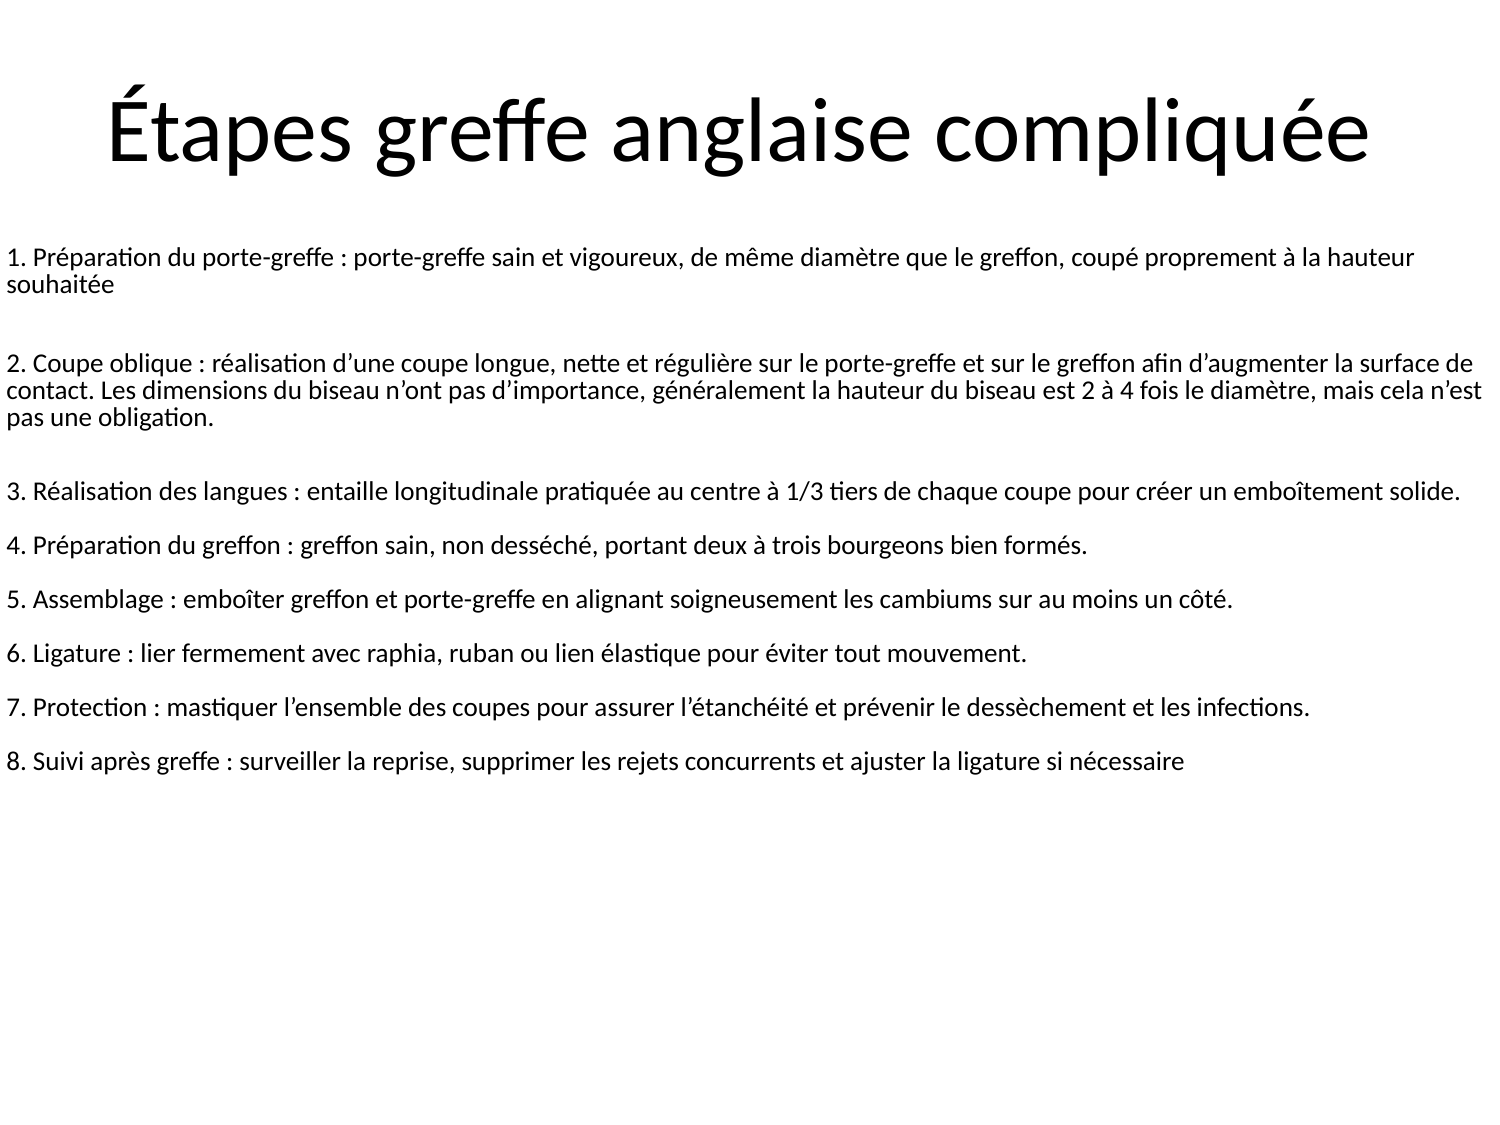

# Étapes greffe anglaise compliquée
1. Préparation du porte-greffe : porte-greffe sain et vigoureux, de même diamètre que le greffon, coupé proprement à la hauteur souhaitée
2. Coupe oblique : réalisation d’une coupe longue, nette et régulière sur le porte-greffe et sur le greffon afin d’augmenter la surface de contact. Les dimensions du biseau n’ont pas d’importance, généralement la hauteur du biseau est 2 à 4 fois le diamètre, mais cela n’est pas une obligation.
3. Réalisation des langues : entaille longitudinale pratiquée au centre à 1/3 tiers de chaque coupe pour créer un emboîtement solide.
4. Préparation du greffon : greffon sain, non desséché, portant deux à trois bourgeons bien formés.
5. Assemblage : emboîter greffon et porte-greffe en alignant soigneusement les cambiums sur au moins un côté.
6. Ligature : lier fermement avec raphia, ruban ou lien élastique pour éviter tout mouvement.
7. Protection : mastiquer l’ensemble des coupes pour assurer l’étanchéité et prévenir le dessèchement et les infections.
8. Suivi après greffe : surveiller la reprise, supprimer les rejets concurrents et ajuster la ligature si nécessaire